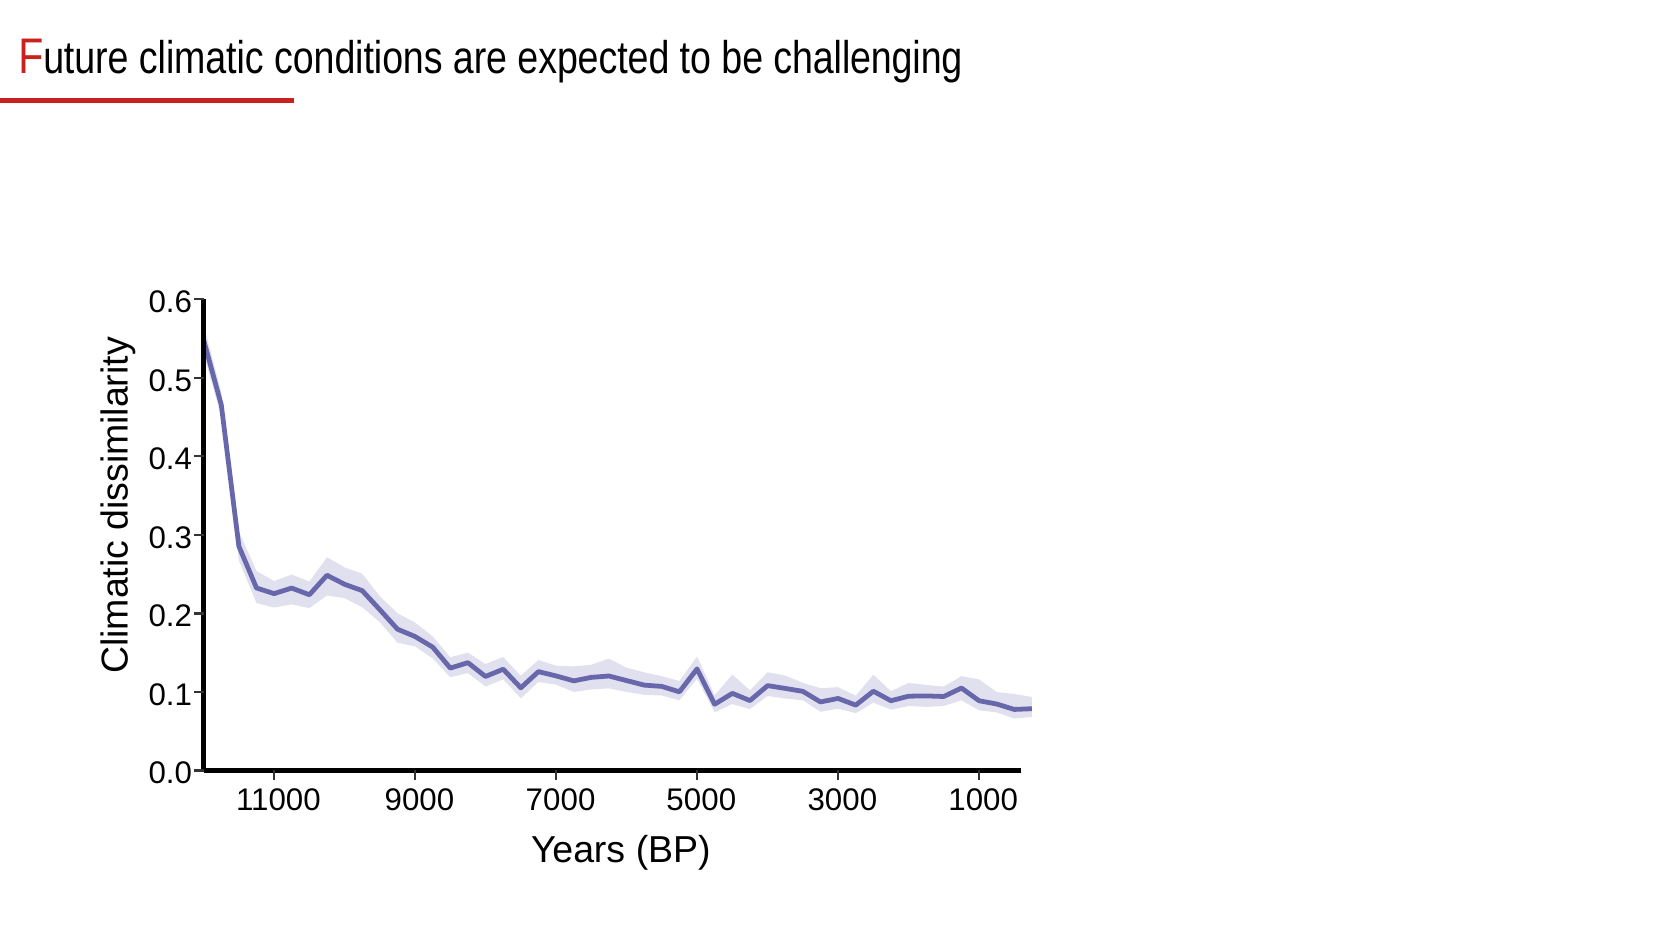

Future climatic conditions are expected to be challenging
0.6
0.5
0.4
Climatic dissimilarity
0.3
0.2
0.1
0.0
11000
9000
7000
5000
3000
1000
Years (BP)